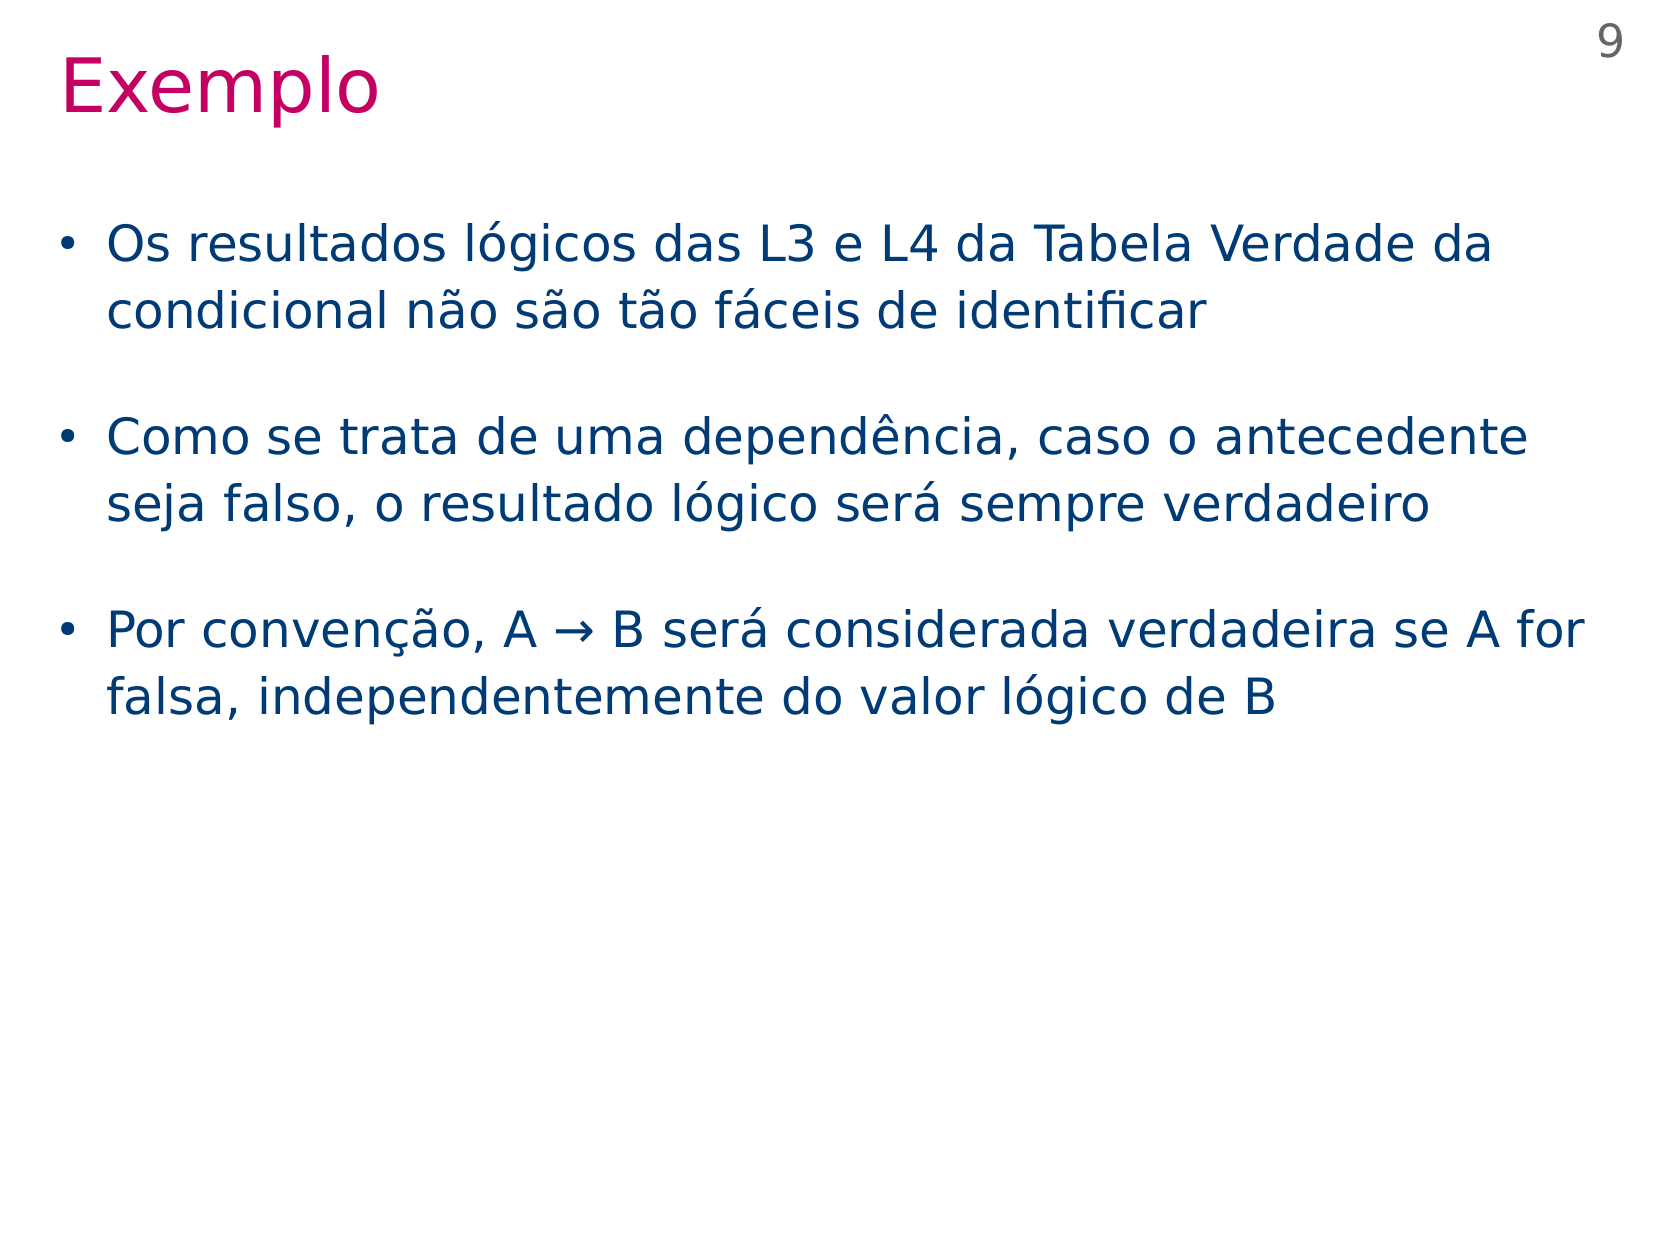

9
# Exemplo
Os resultados lógicos das L3 e L4 da Tabela Verdade da condicional não são tão fáceis de identificar
Como se trata de uma dependência, caso o antecedente seja falso, o resultado lógico será sempre verdadeiro
Por convenção, A → B será considerada verdadeira se A for falsa, independentemente do valor lógico de B